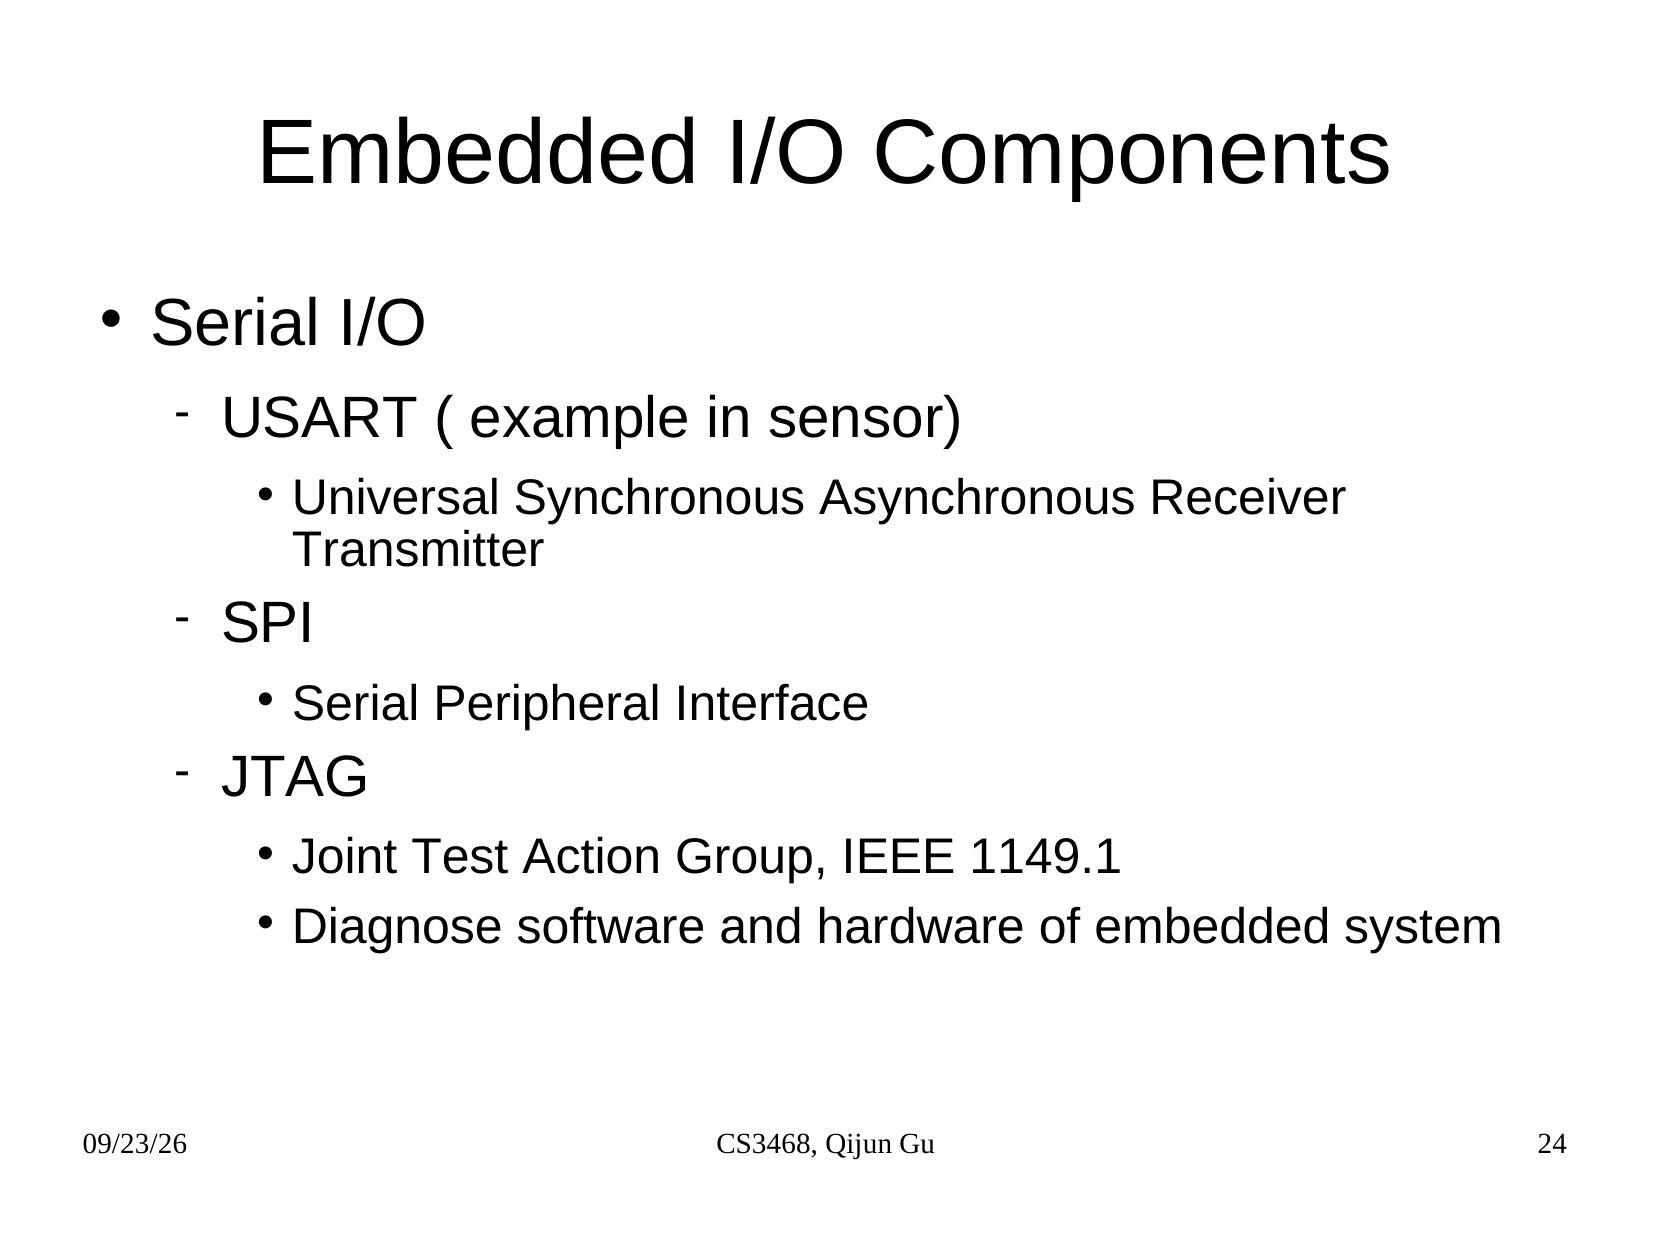

# Embedded I/O Components
Serial I/O
USART ( example in sensor)
Universal Synchronous Asynchronous Receiver Transmitter
SPI
Serial Peripheral Interface
JTAG
Joint Test Action Group, IEEE 1149.1
Diagnose software and hardware of embedded system
CS3468, Qijun Gu
24